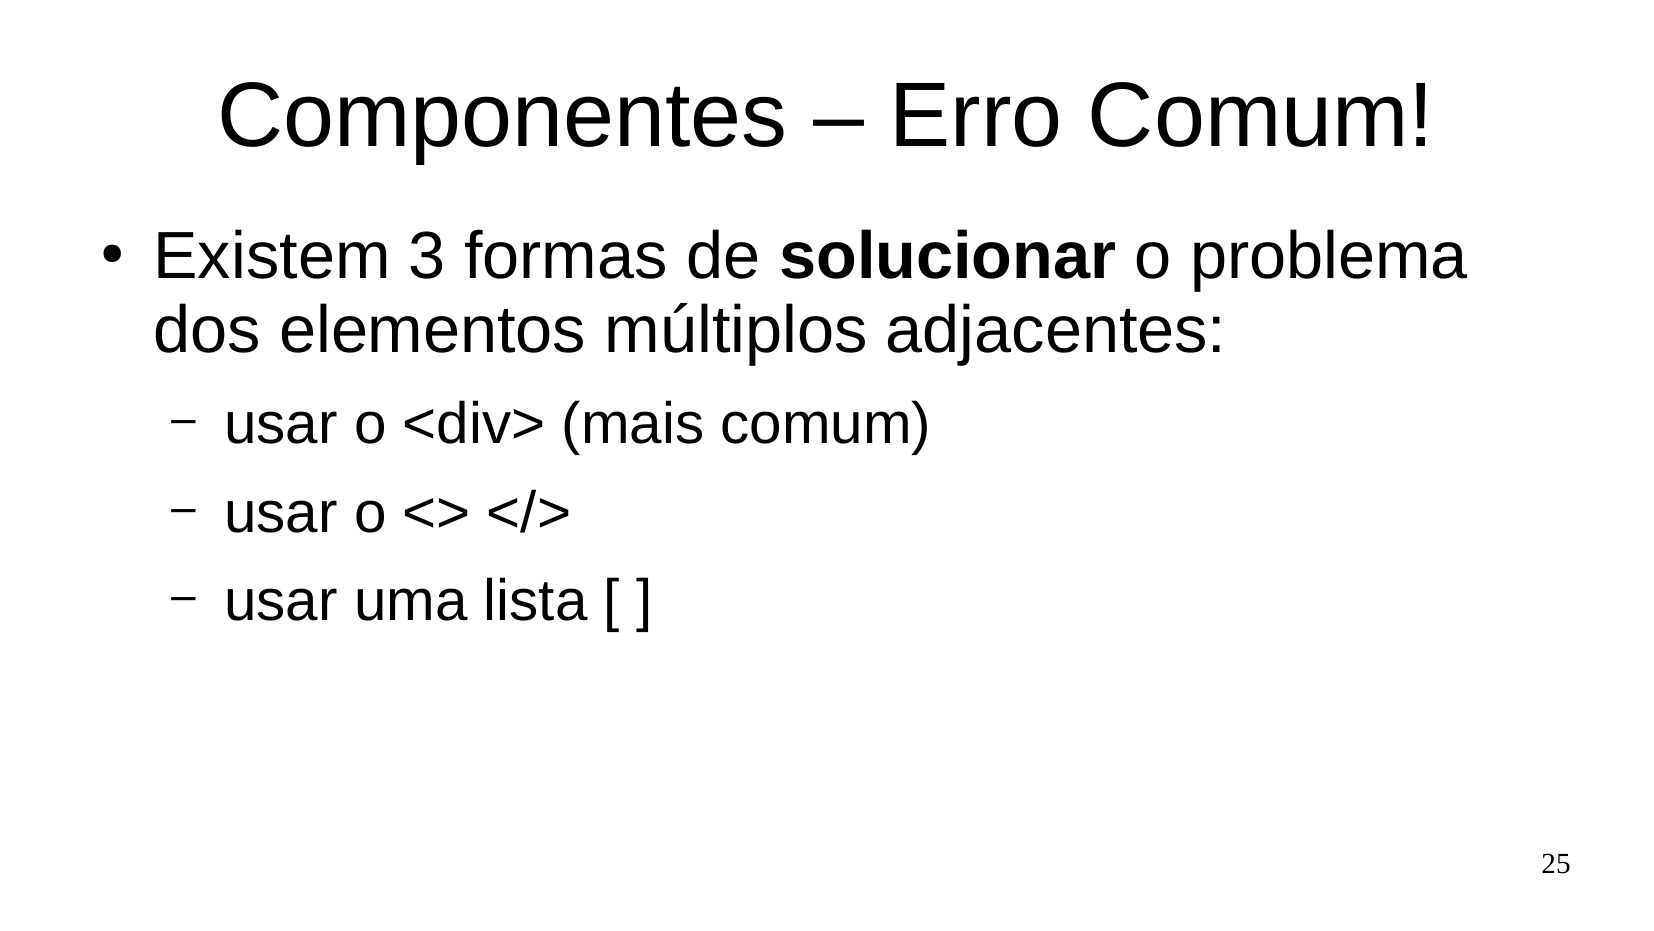

# Componentes – Erro Comum!
Existem 3 formas de solucionar o problema dos elementos múltiplos adjacentes:
usar o <div> (mais comum)
usar o <> </>
usar uma lista [ ]
25